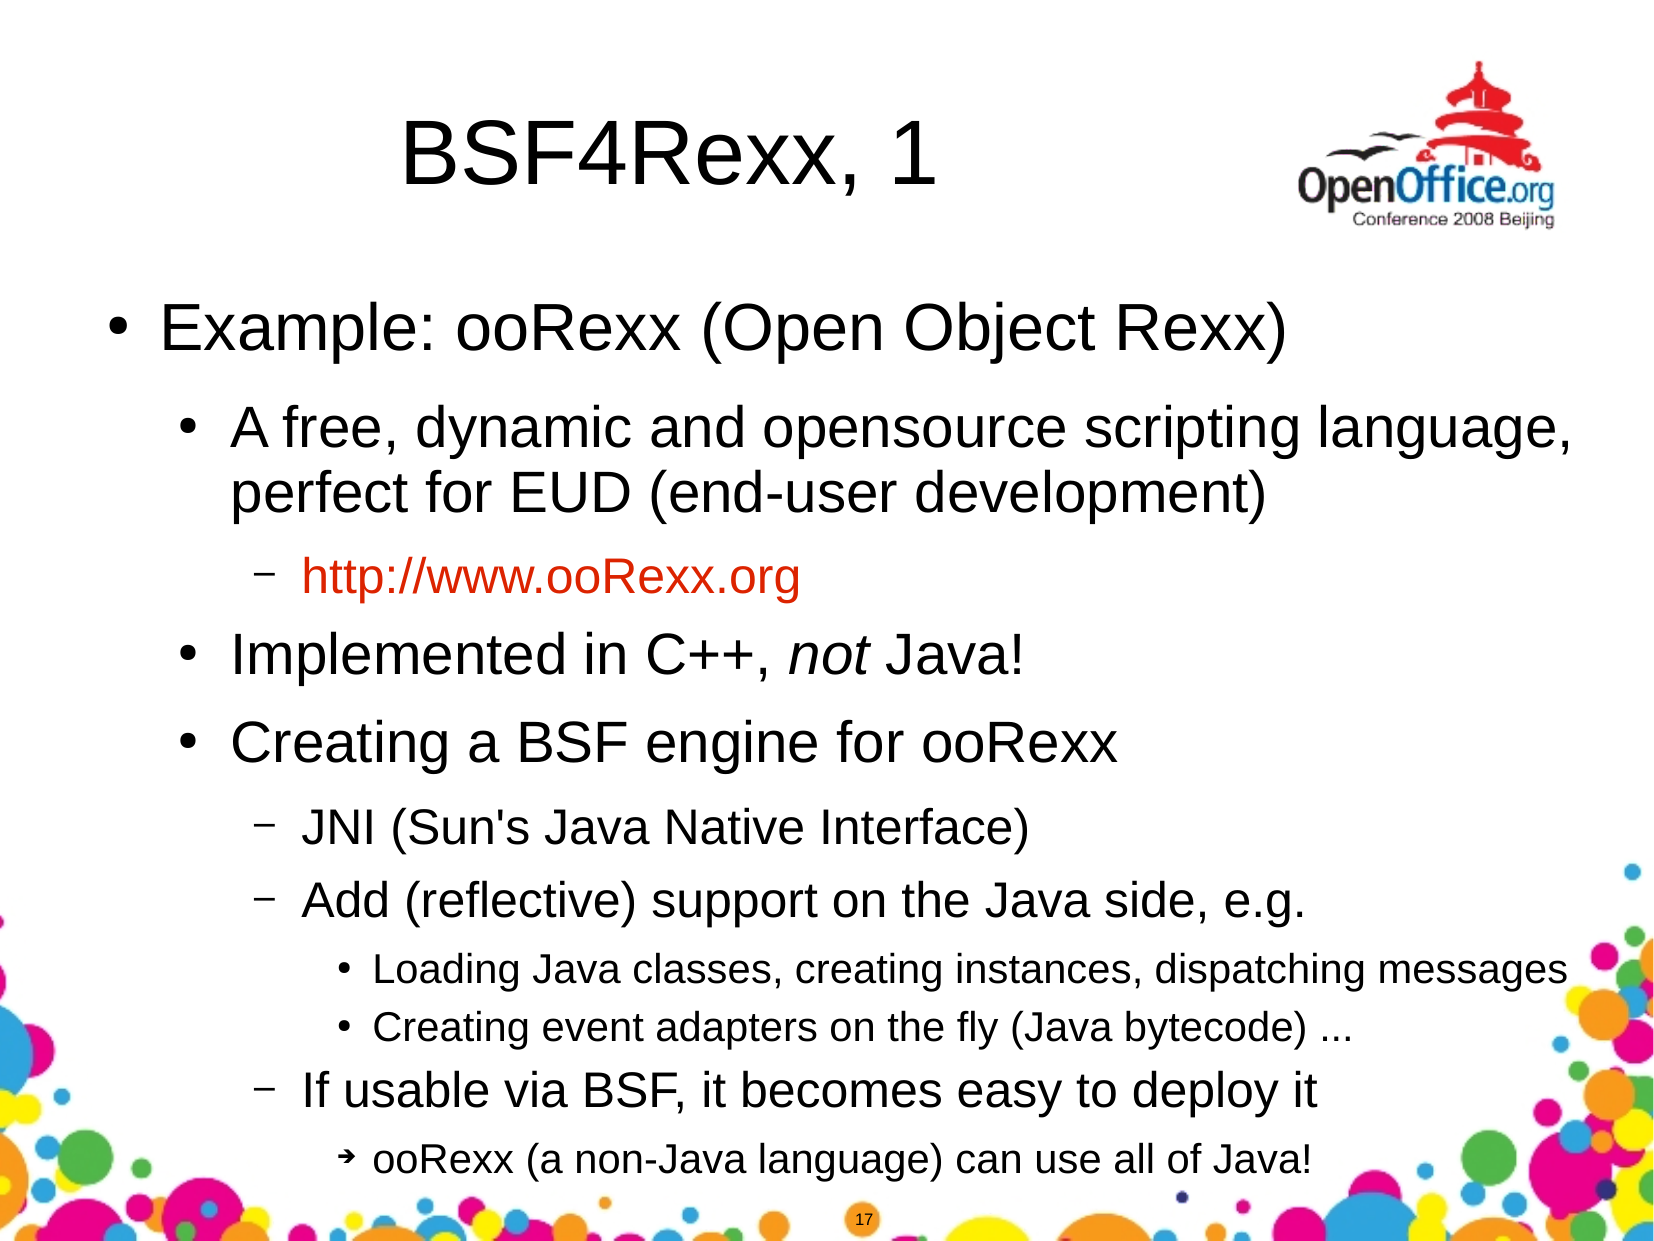

# BSF4Rexx, 1
Example: ooRexx (Open Object Rexx)
A free, dynamic and opensource scripting language, perfect for EUD (end-user development)
http://www.ooRexx.org
Implemented in C++, not Java!
Creating a BSF engine for ooRexx
JNI (Sun's Java Native Interface)
Add (reflective) support on the Java side, e.g.
Loading Java classes, creating instances, dispatching messages
Creating event adapters on the fly (Java bytecode) ...
If usable via BSF, it becomes easy to deploy it
ooRexx (a non-Java language) can use all of Java!
17